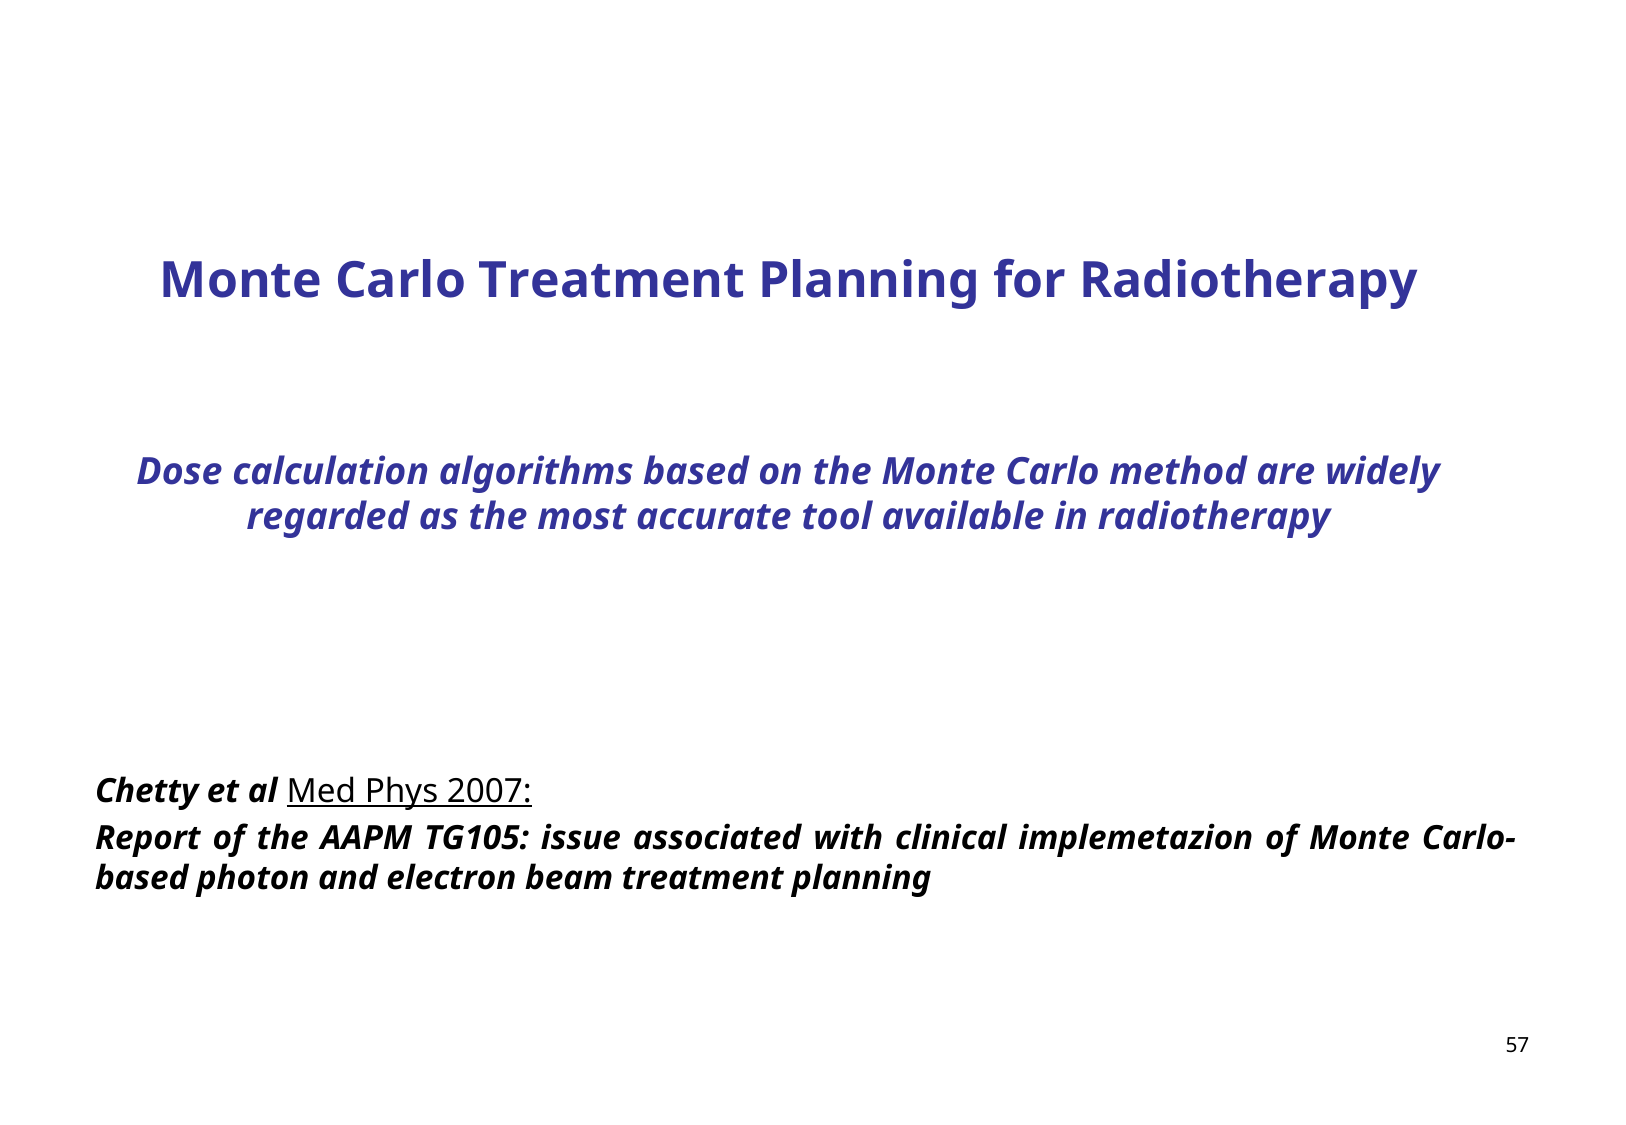

Monte Carlo Treatment Planning for Radiotherapy
Dose calculation algorithms based on the Monte Carlo method are widely regarded as the most accurate tool available in radiotherapy
Chetty et al Med Phys 2007:
Report of the AAPM TG105: issue associated with clinical implemetazion of Monte Carlo-based photon and electron beam treatment planning
57